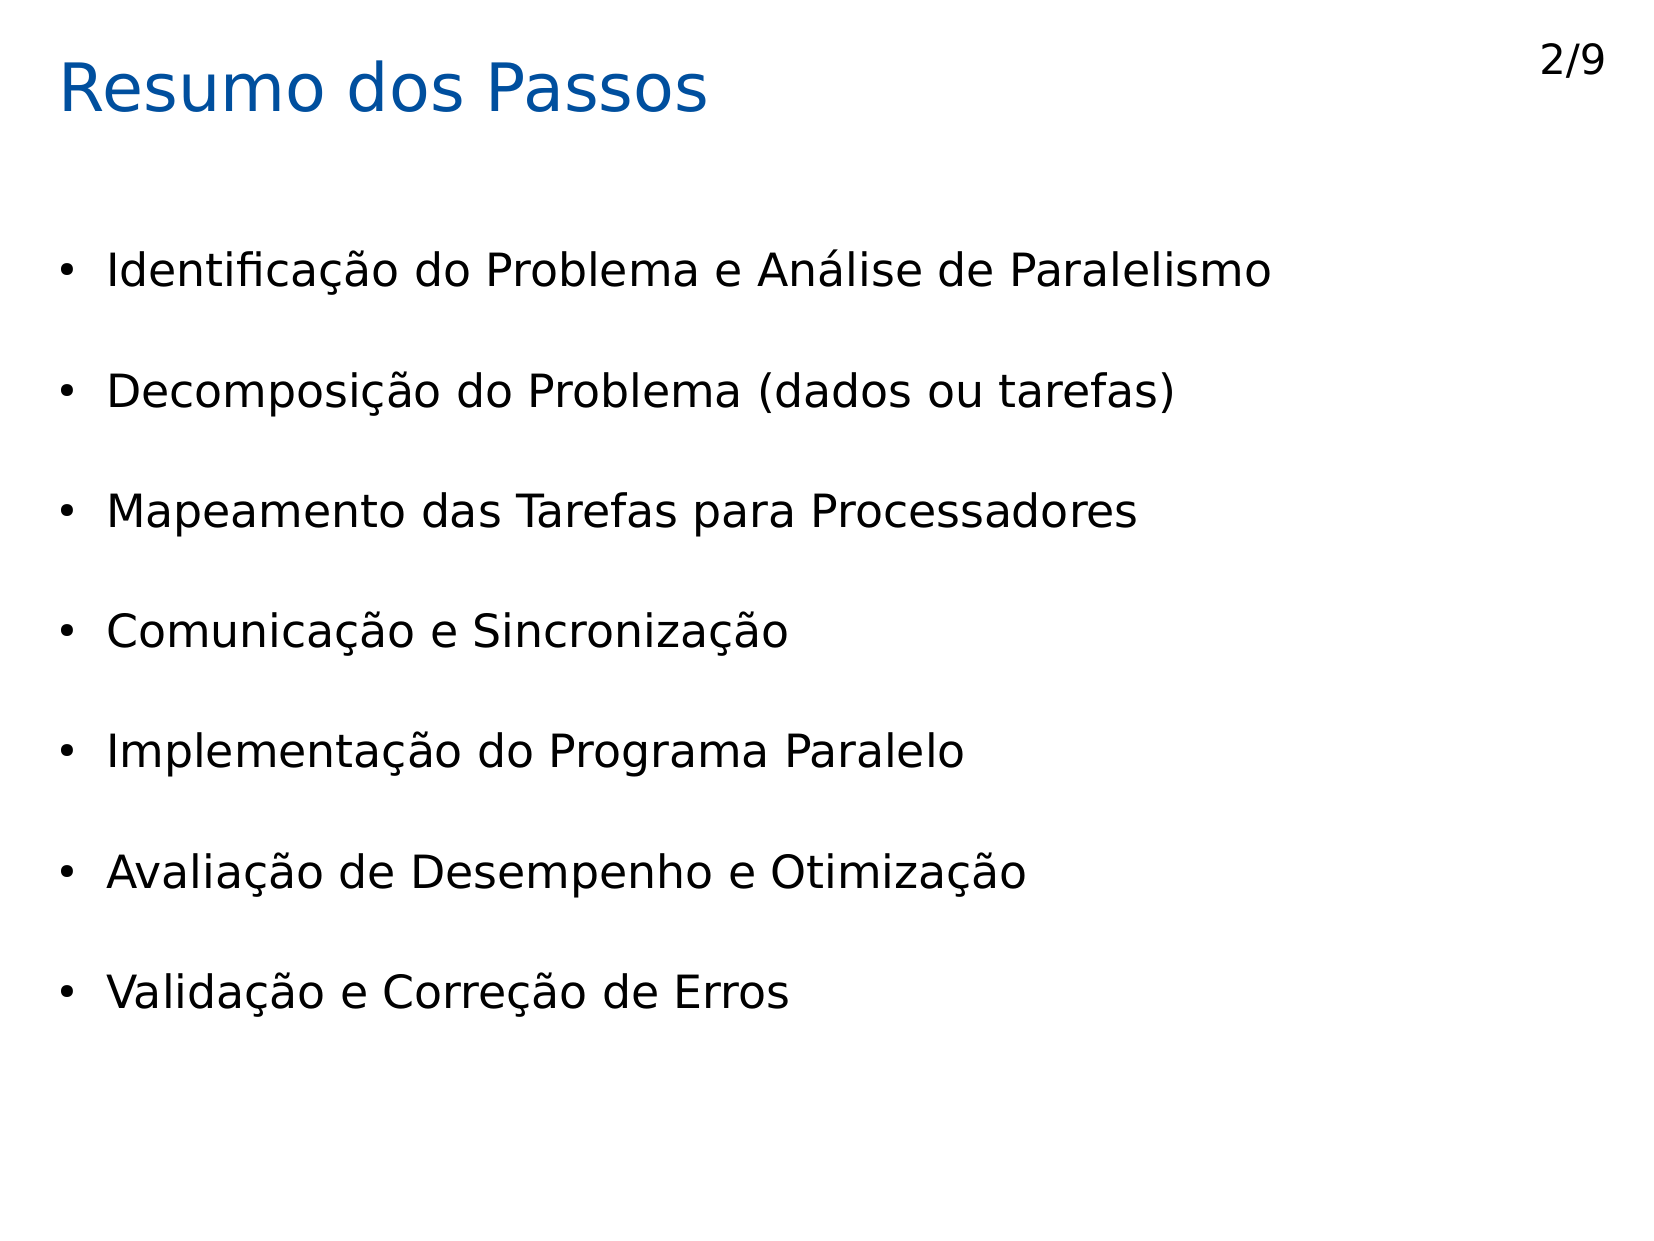

# Resumo dos Passos
2
Identificação do Problema e Análise de Paralelismo
Decomposição do Problema (dados ou tarefas)
Mapeamento das Tarefas para Processadores
Comunicação e Sincronização
Implementação do Programa Paralelo
Avaliação de Desempenho e Otimização
Validação e Correção de Erros